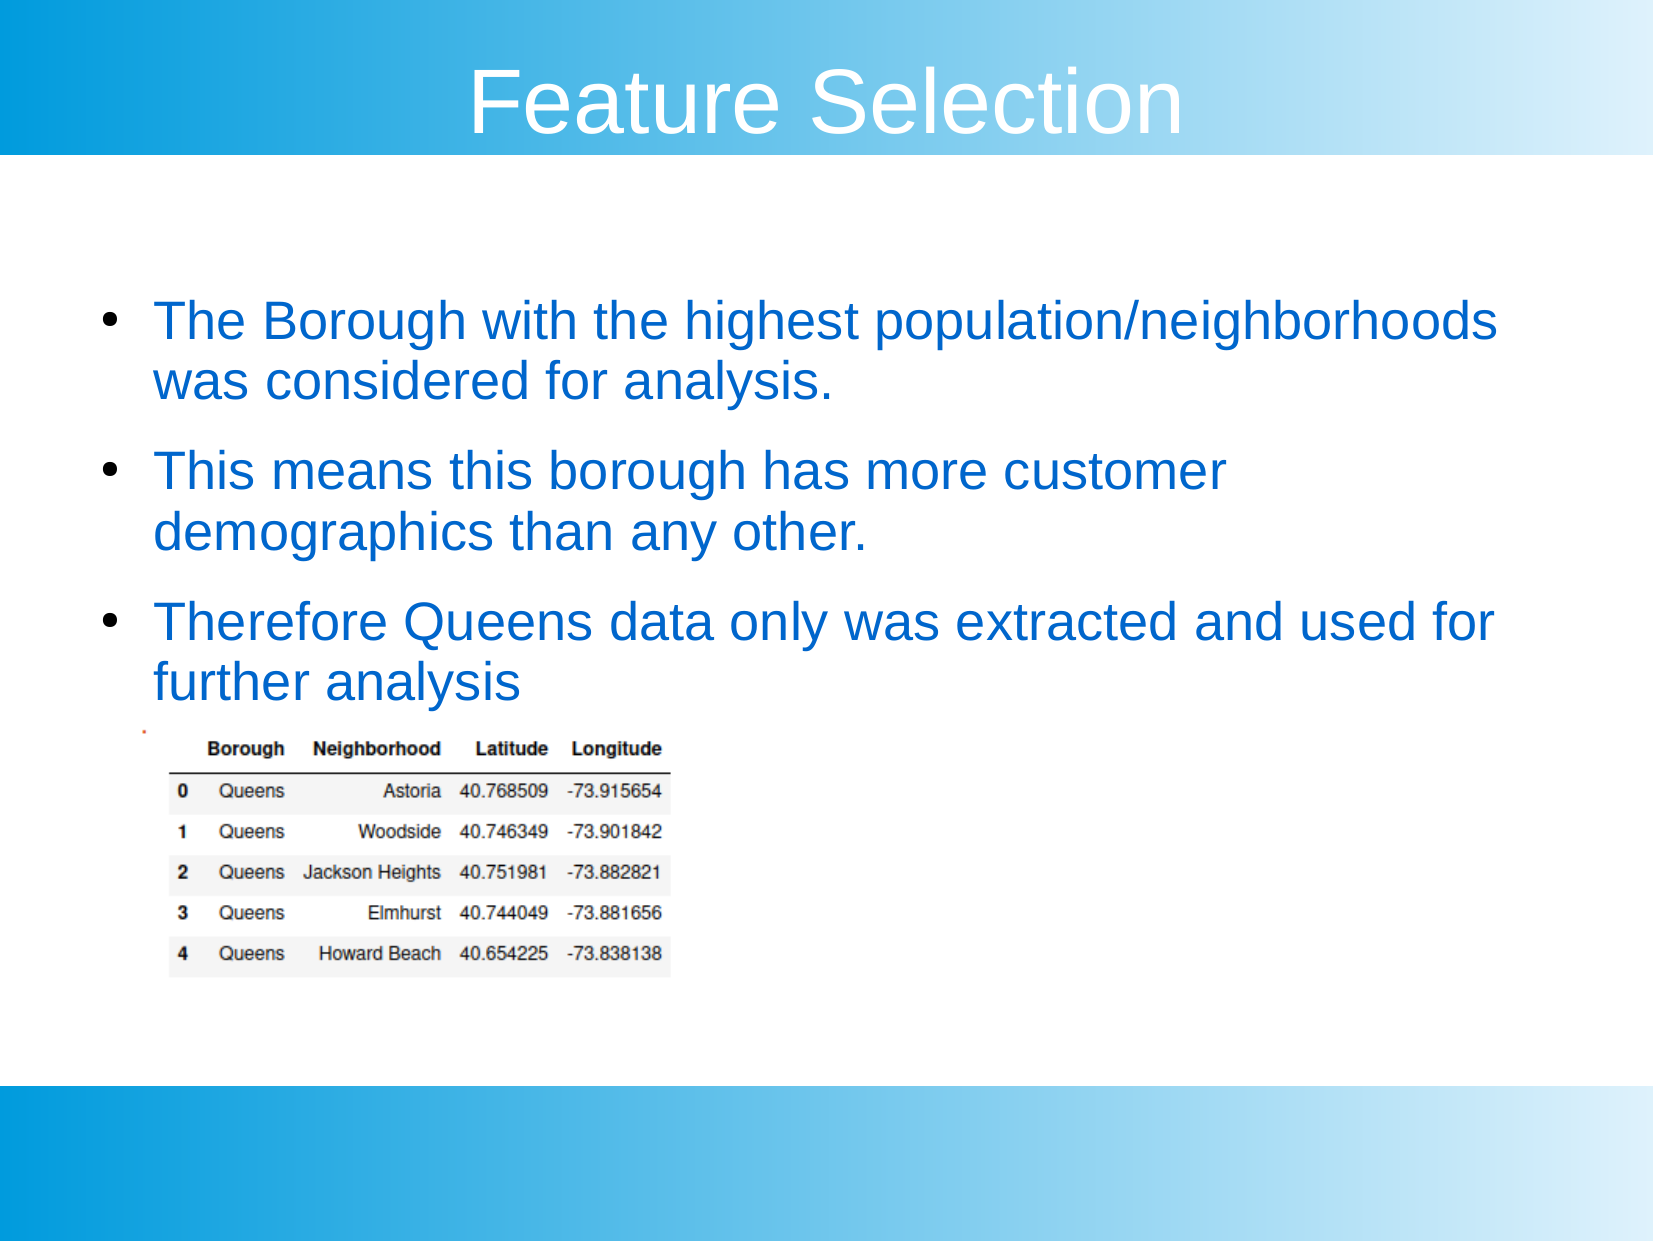

# Feature Selection
The Borough with the highest population/neighborhoods was considered for analysis.
This means this borough has more customer demographics than any other.
Therefore Queens data only was extracted and used for further analysis